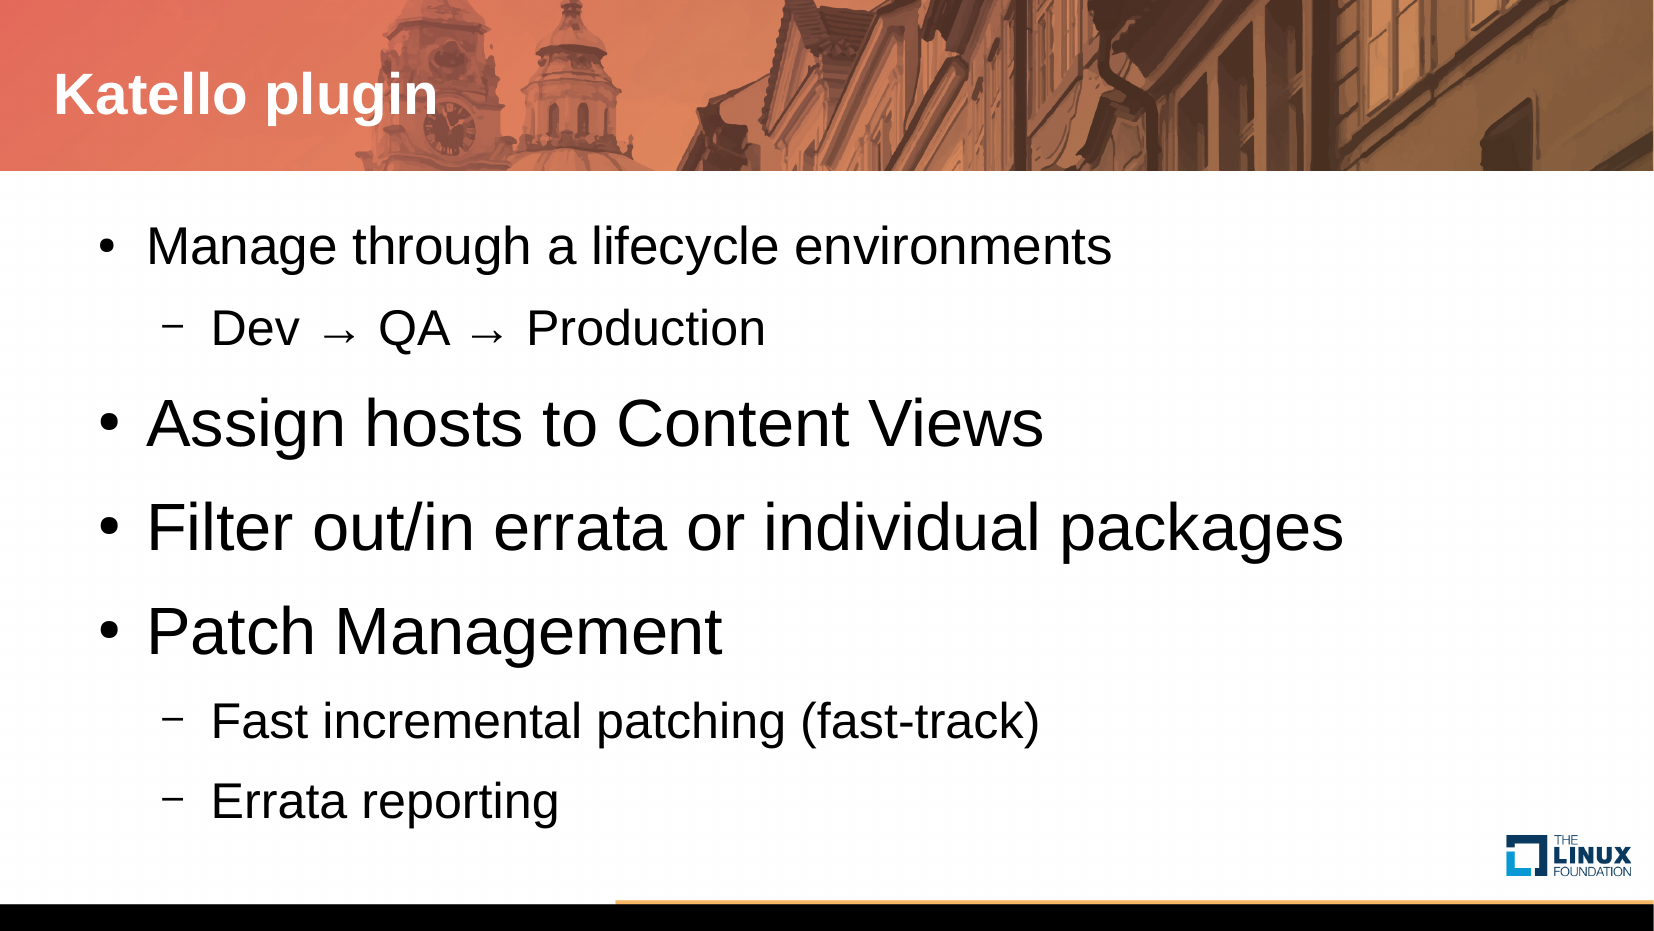

# Katello plugin
Manage through a lifecycle environments
Dev → QA → Production
Assign hosts to Content Views
Filter out/in errata or individual packages
Patch Management
Fast incremental patching (fast-track)
Errata reporting